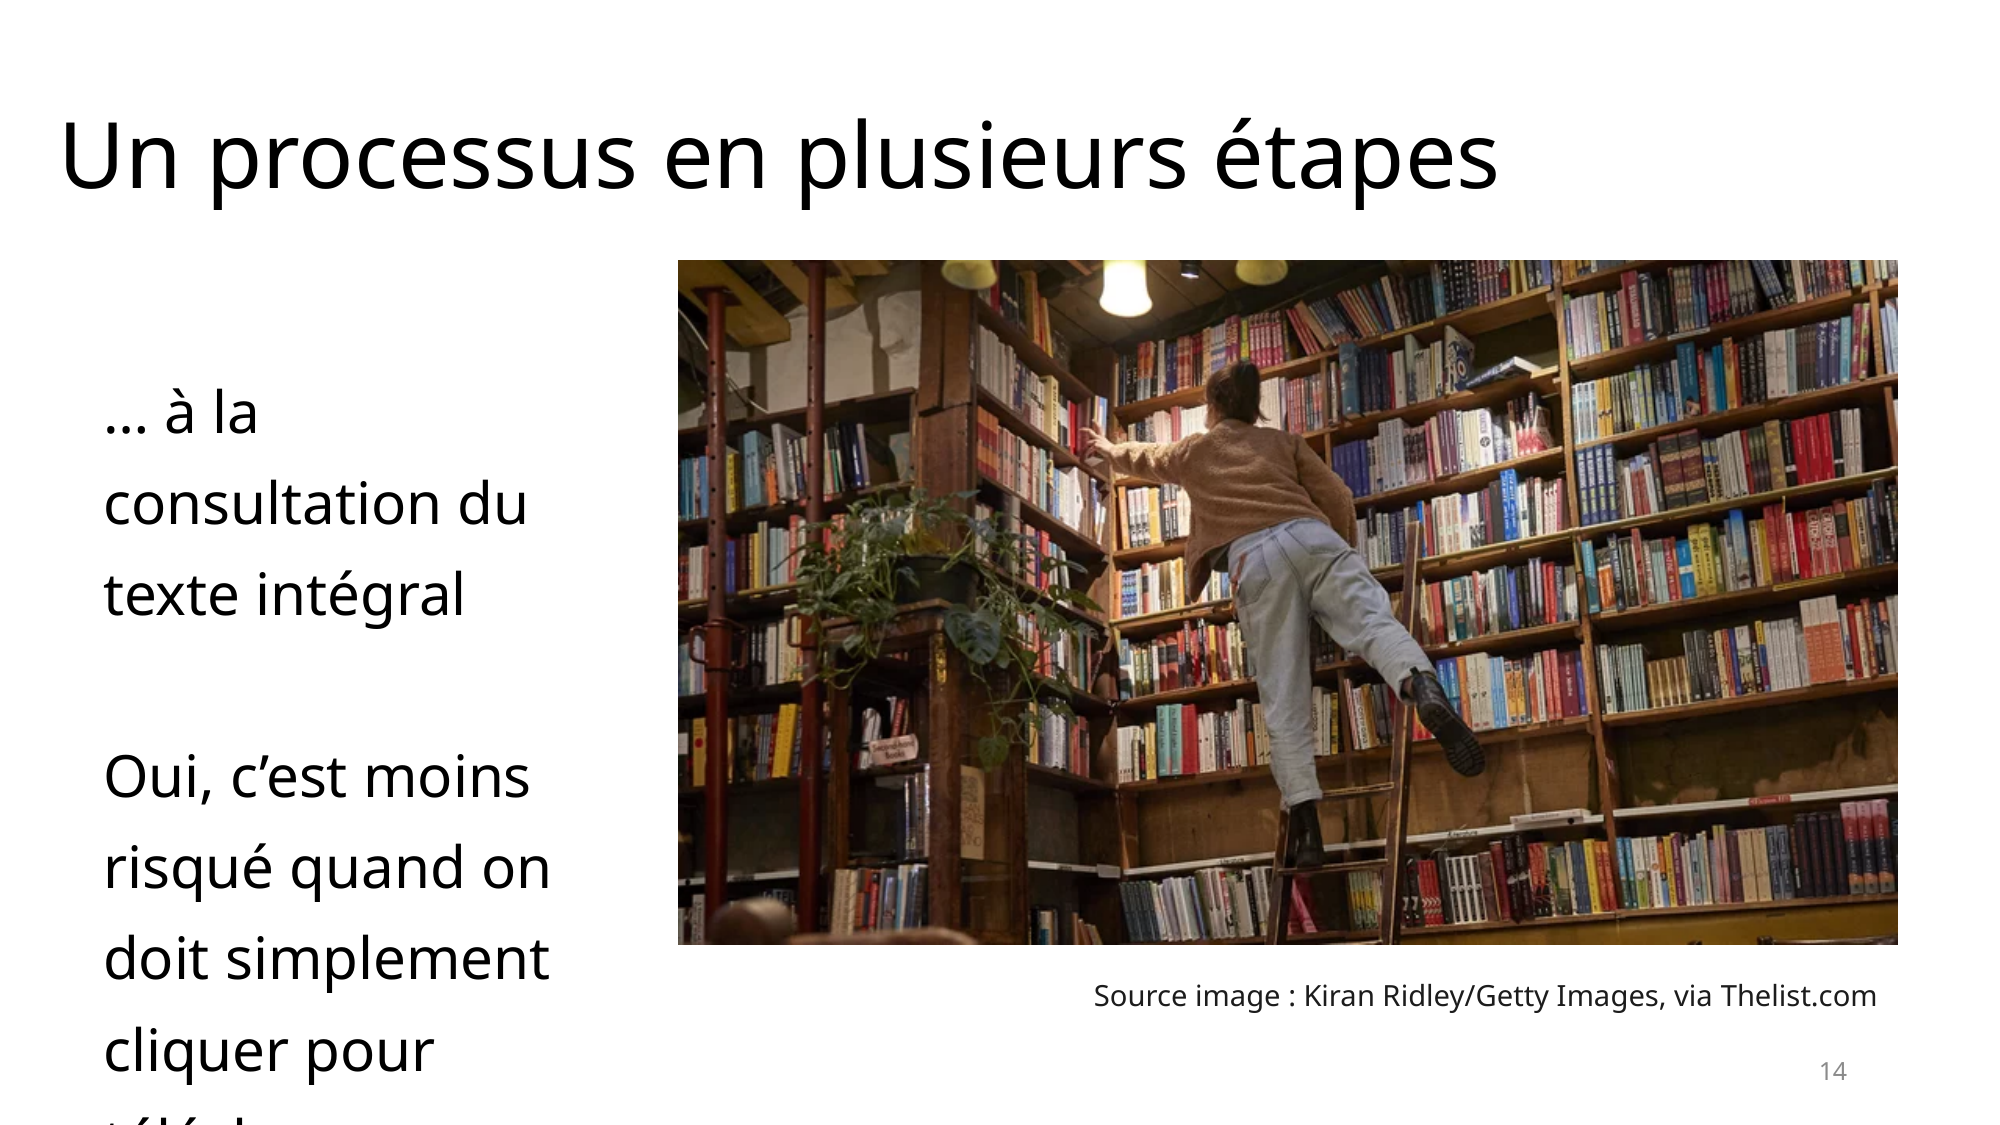

# Un processus en plusieurs étapes
… à la consultation du texte intégral
Oui, c’est moins risqué quand on doit simplement cliquer pour télécharger un PDF !
Source image : Kiran Ridley/Getty Images, via Thelist.com
14